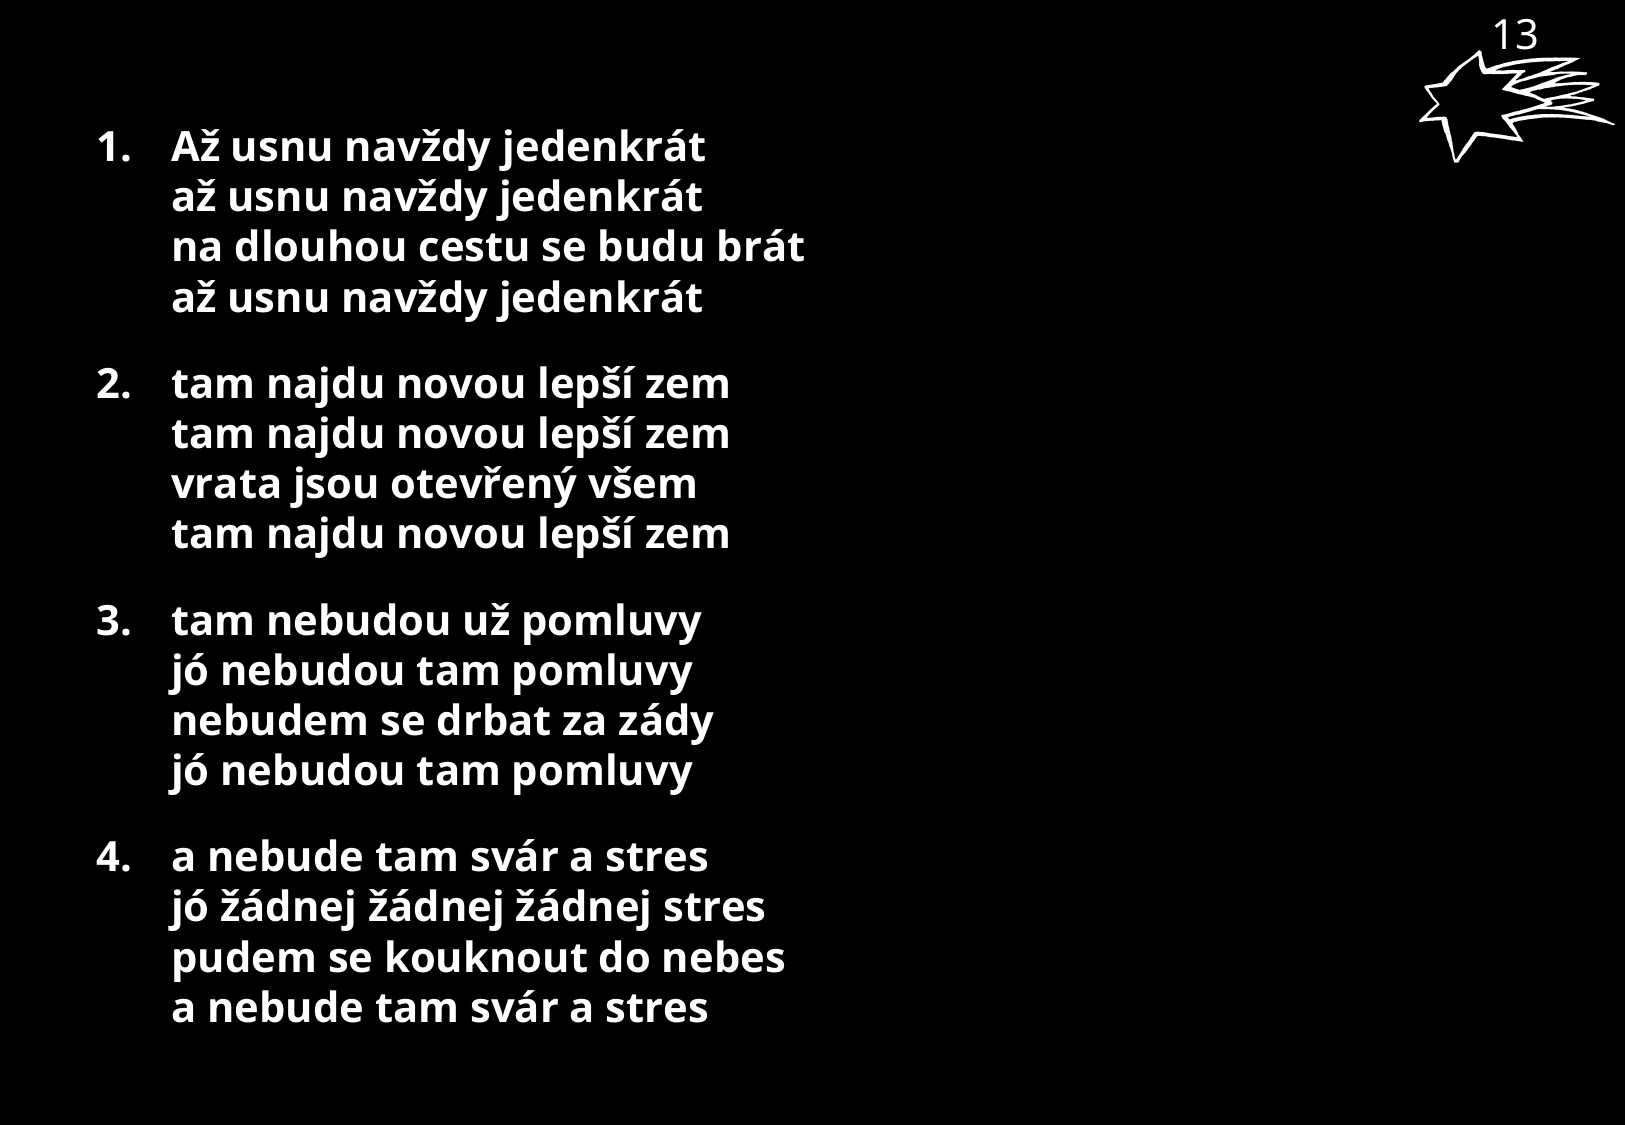

13
# Až usnu navždy jedenkrát až usnu navždy jedenkrát na dlouhou cestu se budu brát až usnu navždy jedenkrát
tam najdu novou lepší zem
tam najdu novou lepší zem
vrata jsou otevřený všem
tam najdu novou lepší zem
tam nebudou už pomluvy
jó nebudou tam pomluvy
nebudem se drbat za zády
jó nebudou tam pomluvy
a nebude tam svár a stres
jó žádnej žádnej žádnej stres
pudem se kouknout do nebes
a nebude tam svár a stres